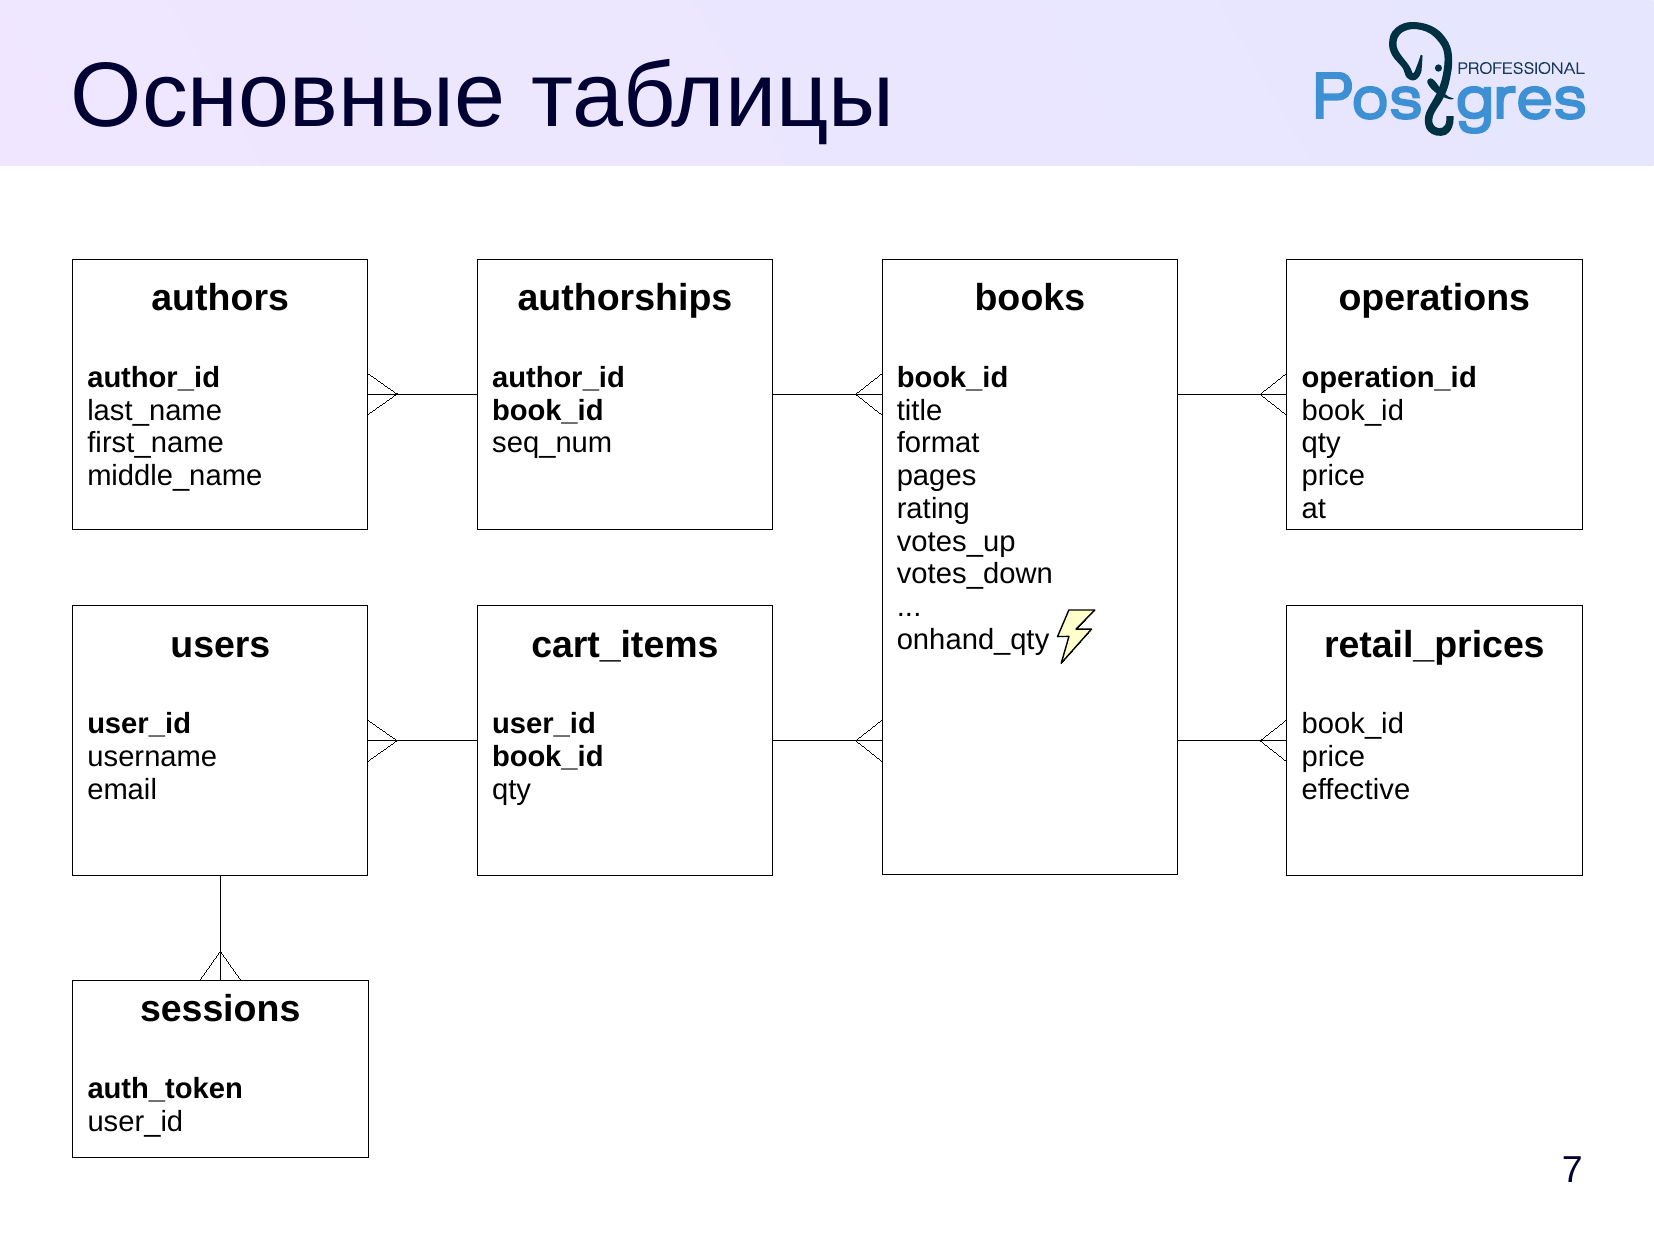

# Основные таблицы
authors
author_id
last_name
first_name
middle_name
books
book_id
title
format
pages
rating
votes_up
votes_down
...
onhand_qty
operations
operation_id
book_id
qty
price
at
authorships
author_id
book_id
seq_num
users
user_id
username
email
cart_items
user_id
book_id
qty
retail_prices
book_id
price
effective
sessions
auth_token
user_id